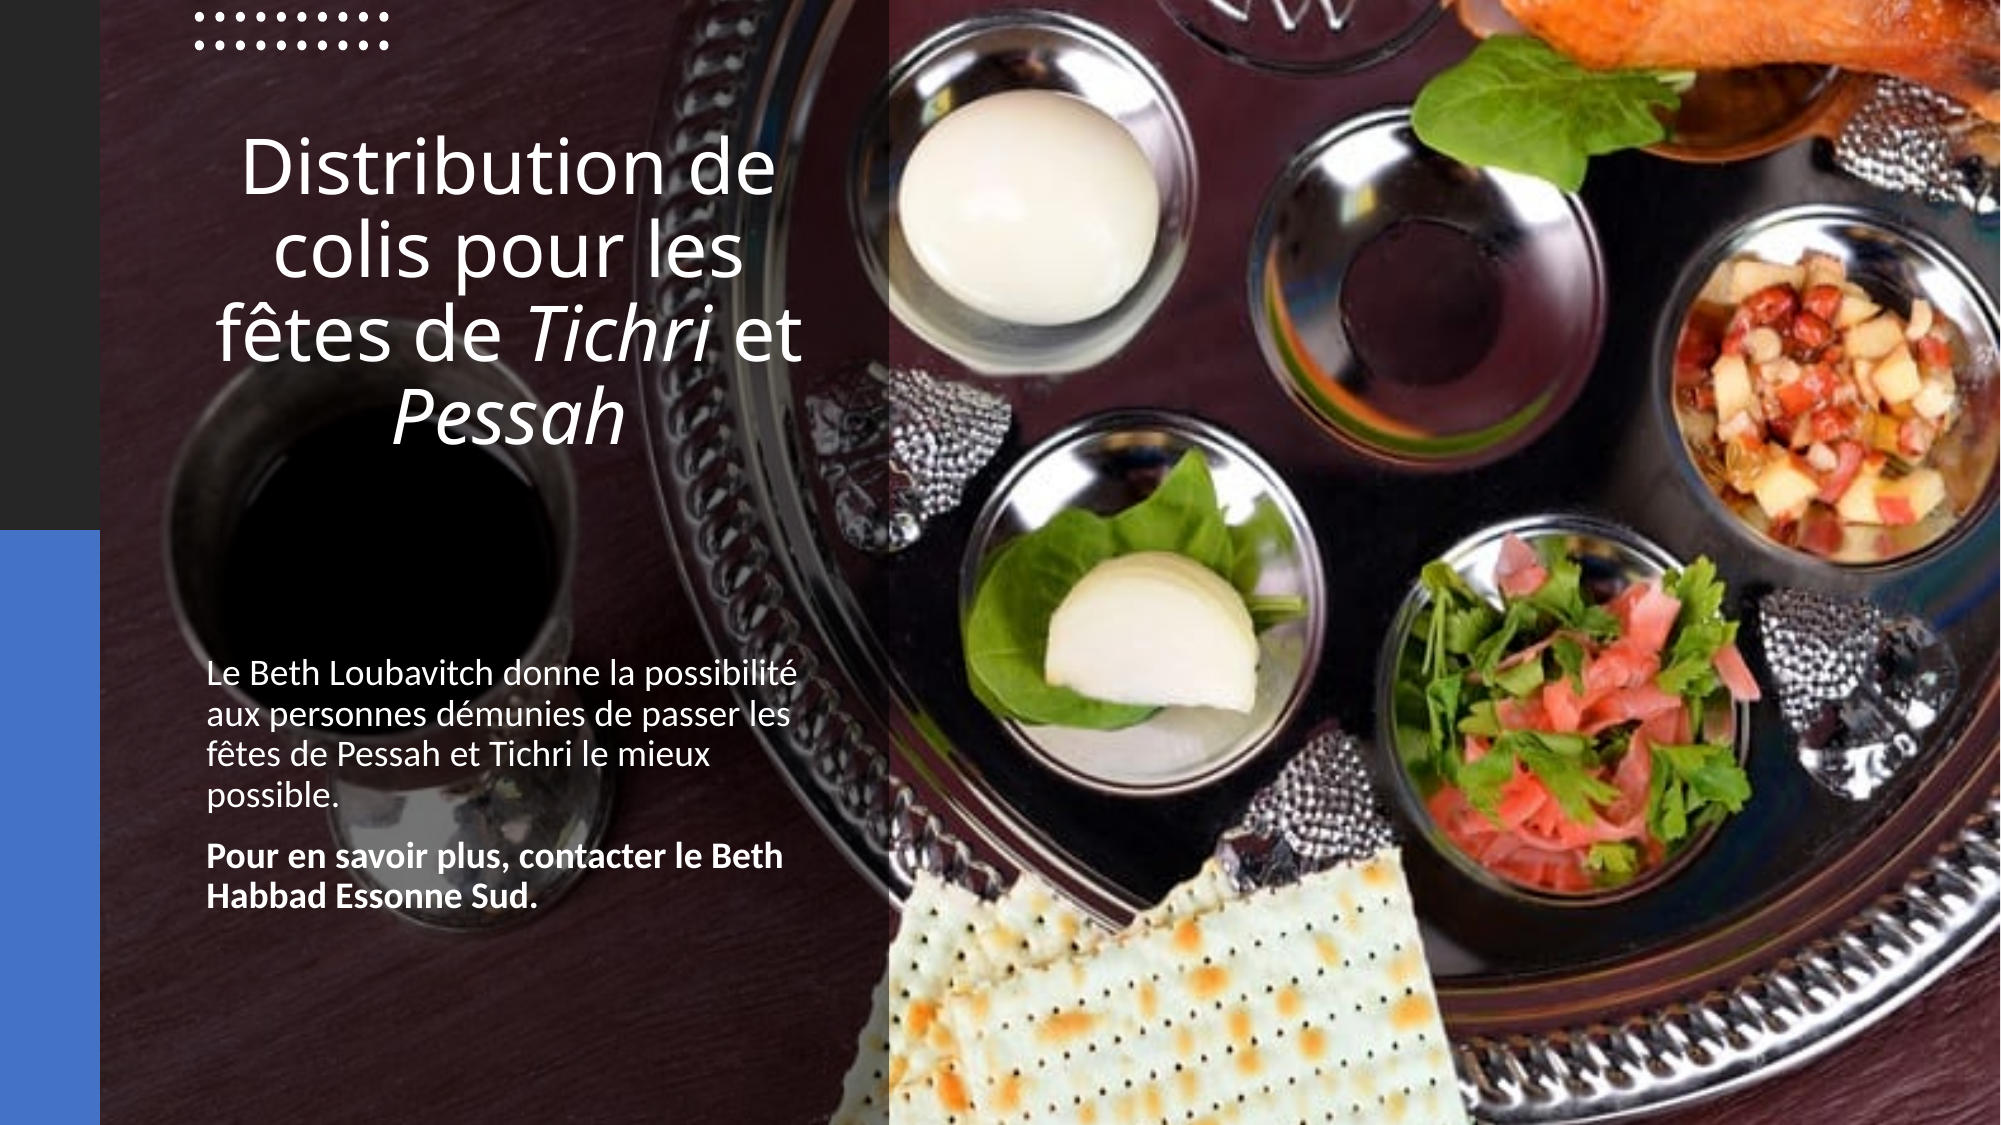

# Distribution de colis pour les fêtes de Tichri et Pessah
Le Beth Loubavitch donne la possibilité aux personnes démunies de passer les fêtes de Pessah et Tichri le mieux possible.
Pour en savoir plus, contacter le Beth Habbad Essonne Sud.